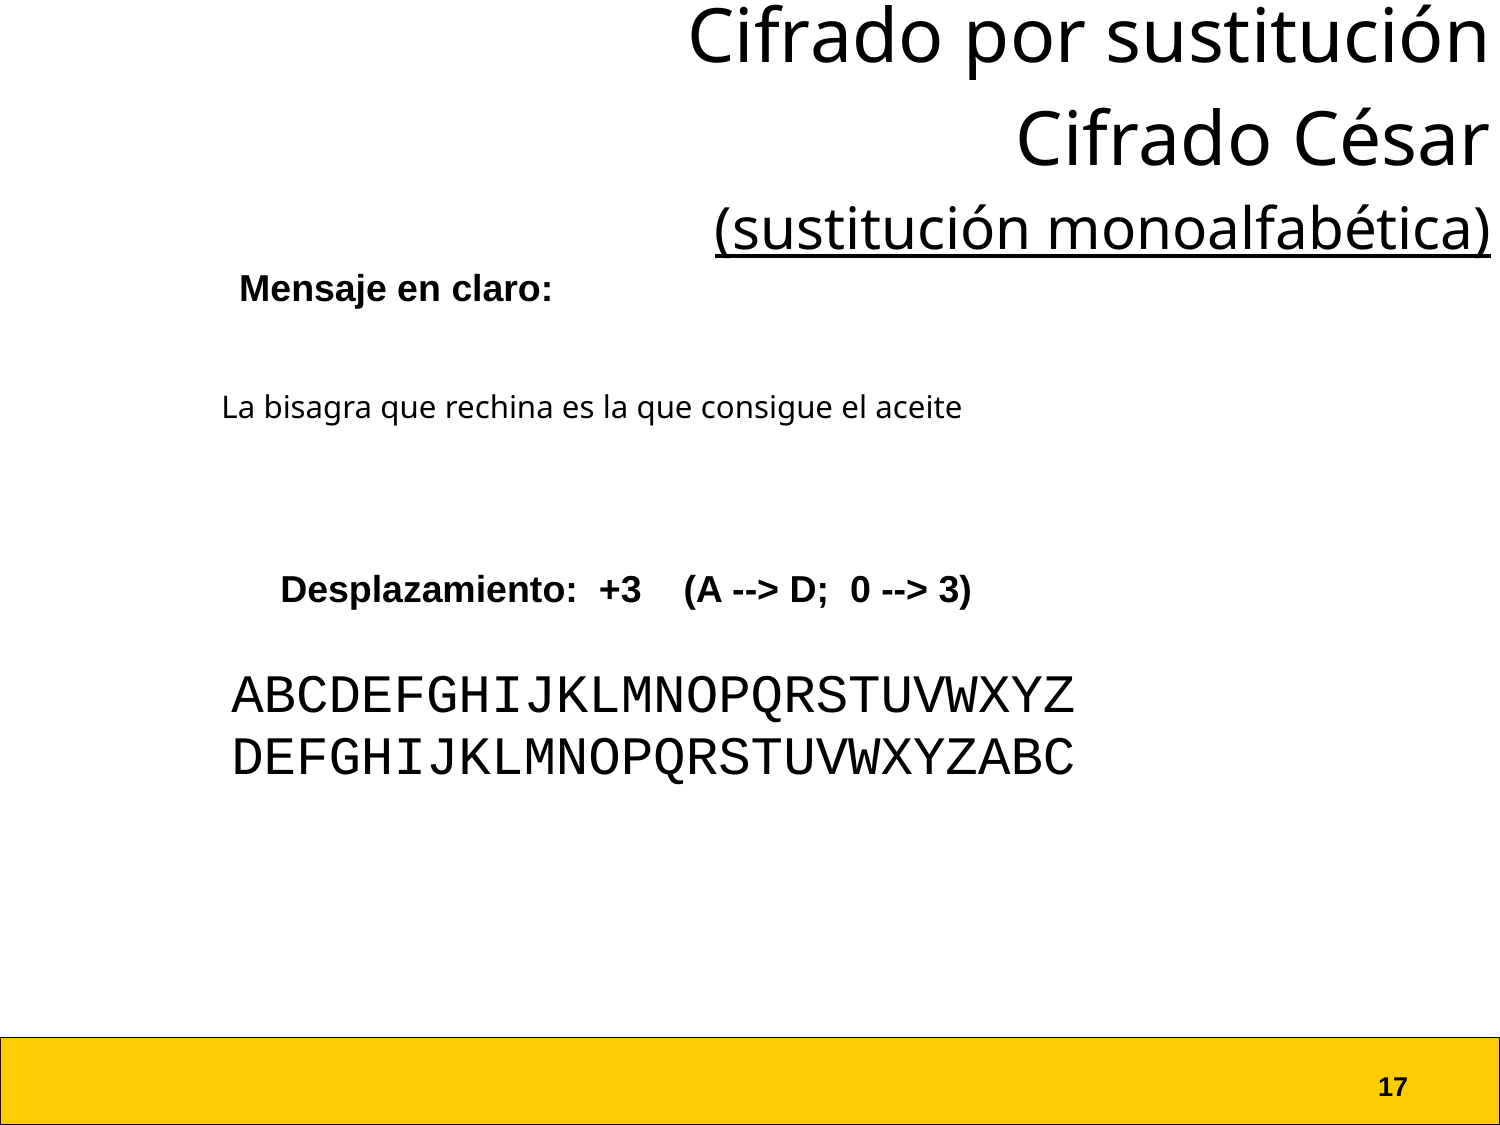

# Cifrado por sustitución Cifrado César (sustitución monoalfabética)
Mensaje en claro:
La bisagra que rechina es la que consigue el aceite
Desplazamiento: +3 (A --> D; 0 --> 3)
ABCDEFGHIJKLMNOPQRSTUVWXYZ
DEFGHIJKLMNOPQRSTUVWXYZABC